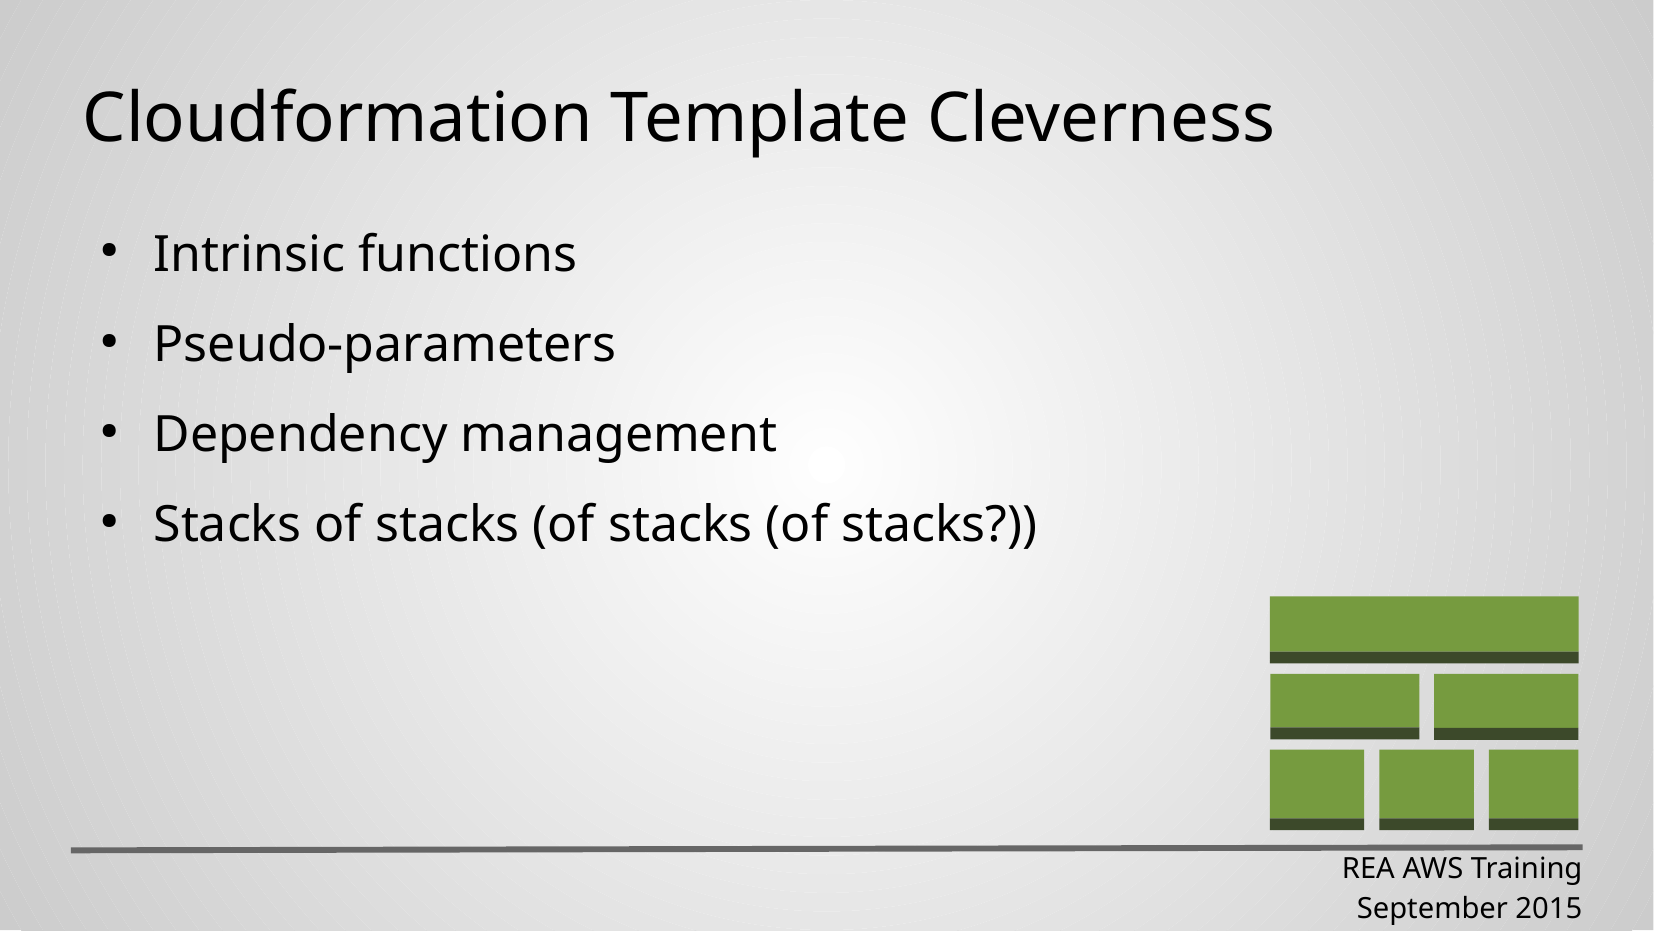

# Cloudformation Template Cleverness
Intrinsic functions
Pseudo-parameters
Dependency management
Stacks of stacks (of stacks (of stacks?))